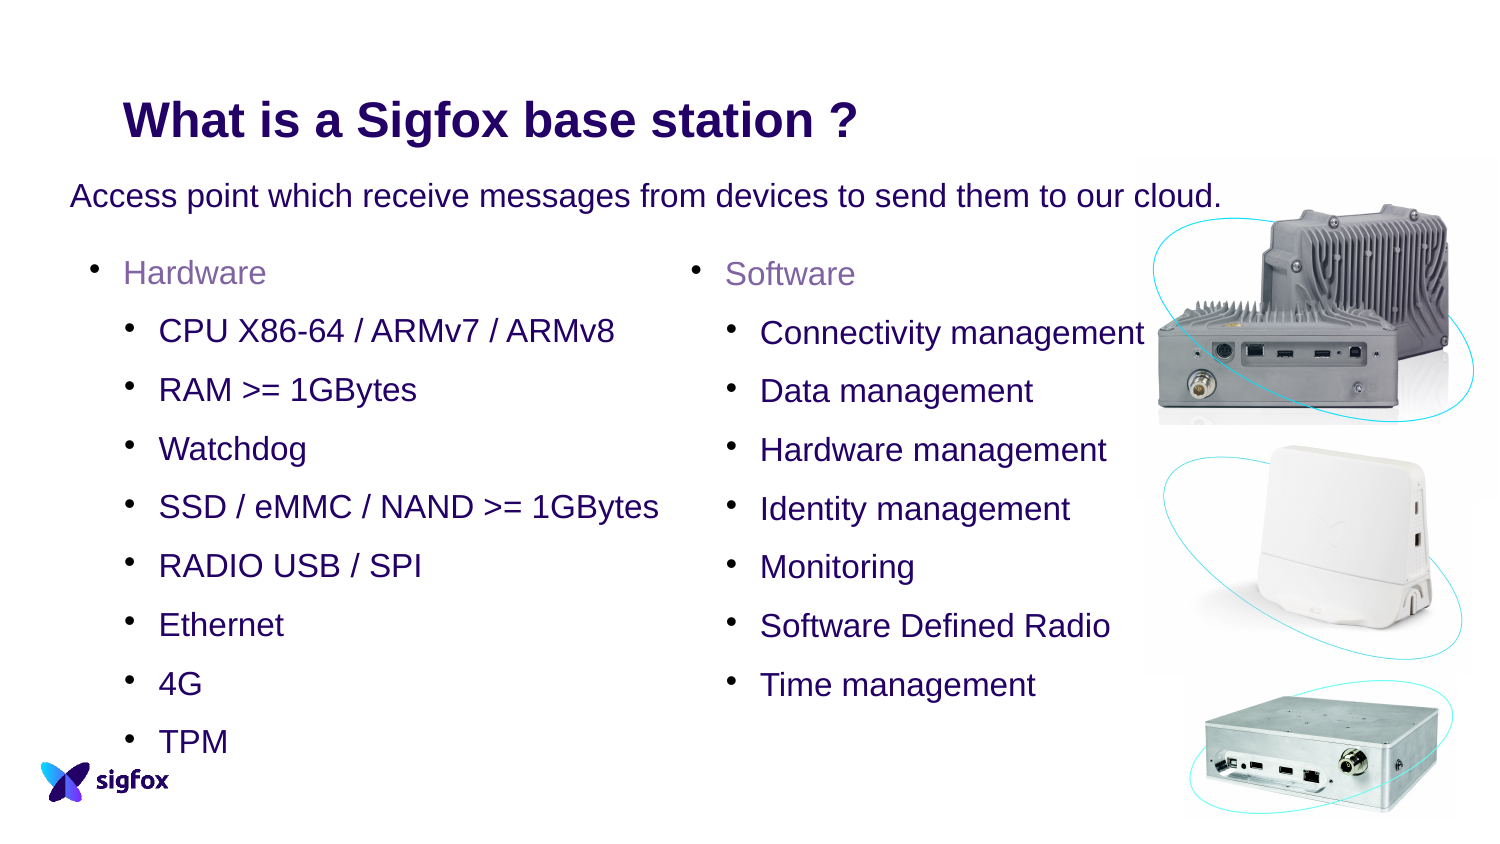

What is a Sigfox base station ?
Access point which receive messages from devices to send them to our cloud.
Hardware
CPU X86-64 / ARMv7 / ARMv8
RAM >= 1GBytes
Watchdog
SSD / eMMC / NAND >= 1GBytes
RADIO USB / SPI
Ethernet
4G
TPM
Software
Connectivity management
Data management
Hardware management
Identity management
Monitoring
Software Defined Radio
Time management